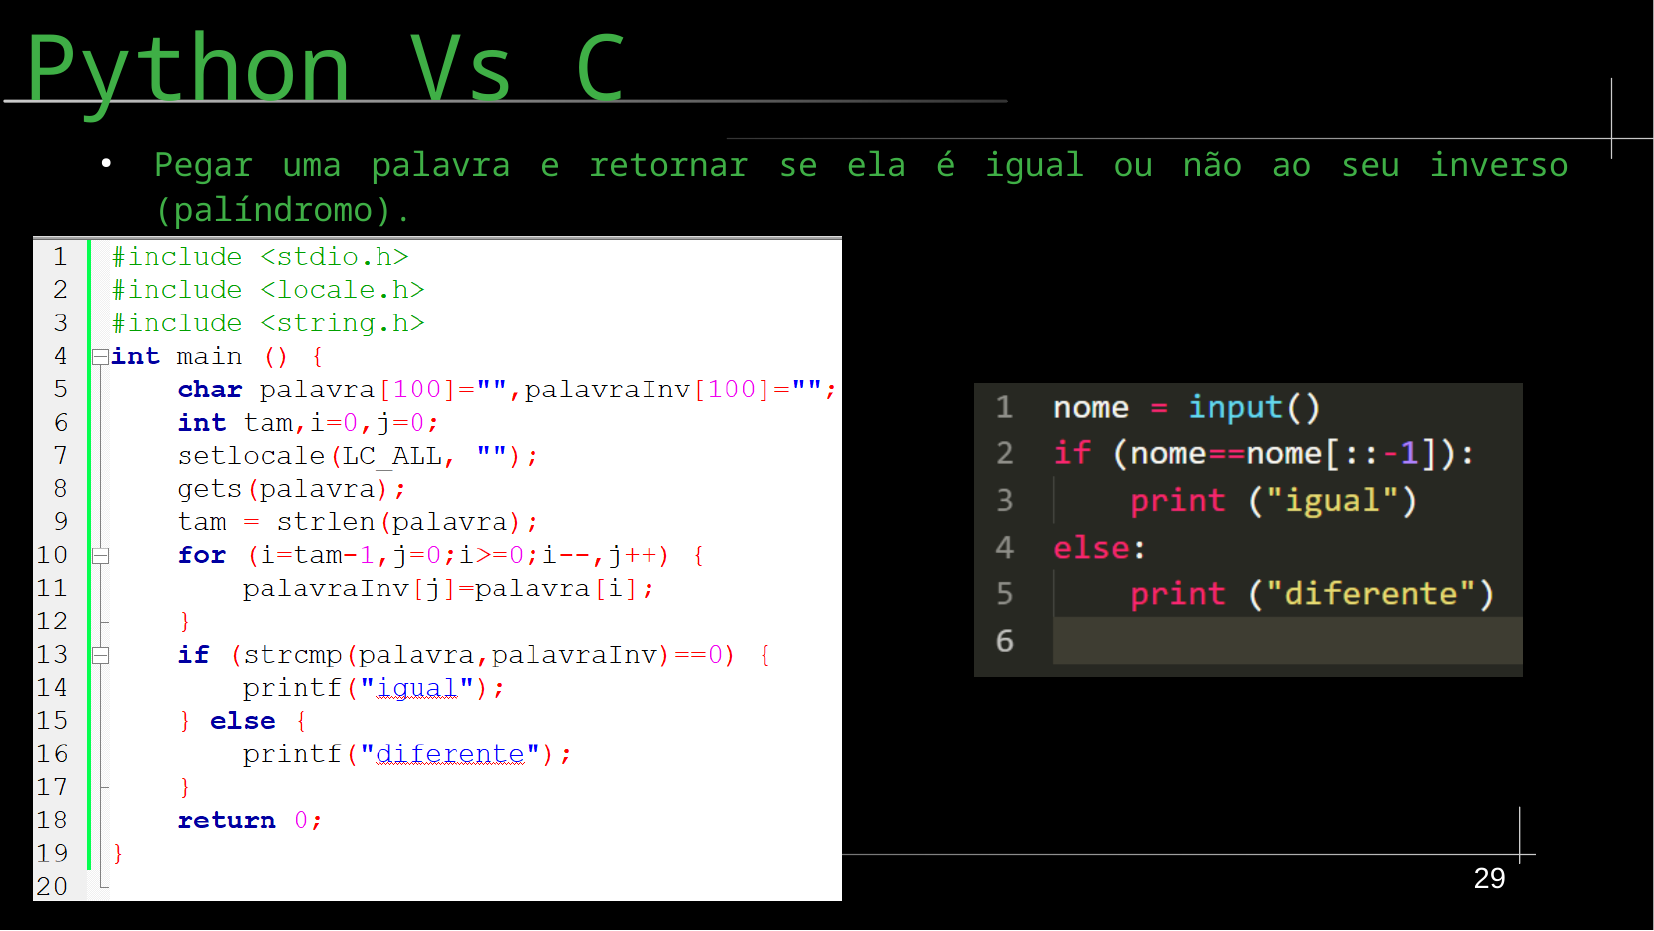

# Python Vs C
Pegar uma palavra e retornar se ela é igual ou não ao seu inverso (palíndromo).
29